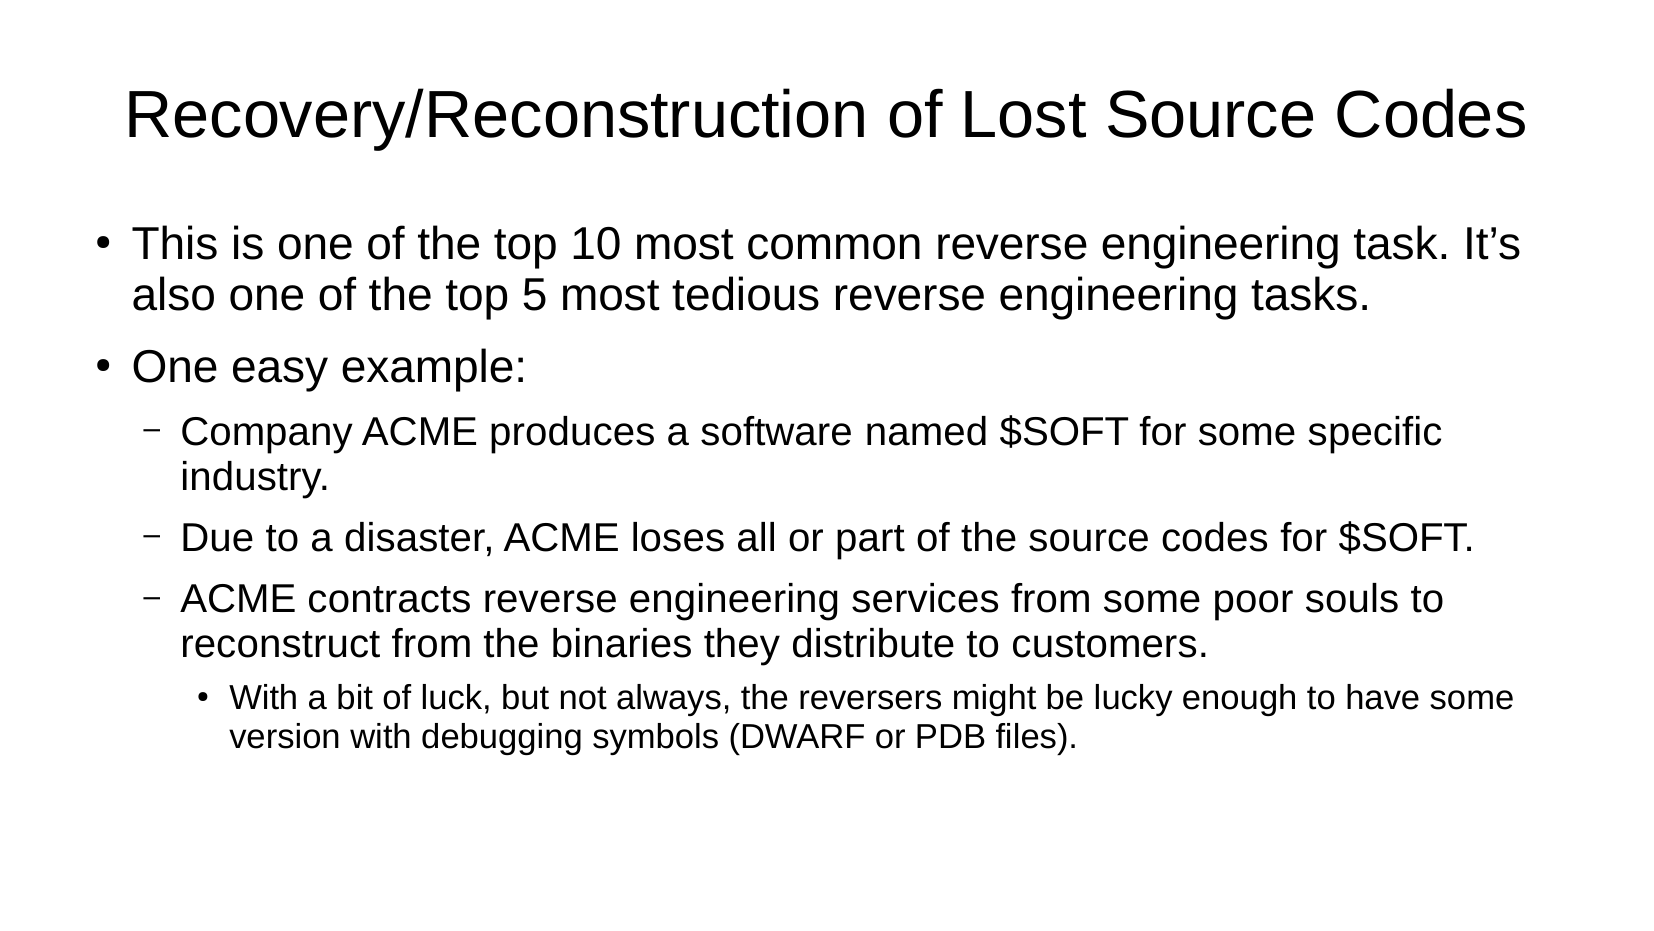

# Recovery/Reconstruction of Lost Source Codes
This is one of the top 10 most common reverse engineering task. It’s also one of the top 5 most tedious reverse engineering tasks.
One easy example:
Company ACME produces a software named $SOFT for some specific industry.
Due to a disaster, ACME loses all or part of the source codes for $SOFT.
ACME contracts reverse engineering services from some poor souls to reconstruct from the binaries they distribute to customers.
With a bit of luck, but not always, the reversers might be lucky enough to have some version with debugging symbols (DWARF or PDB files).